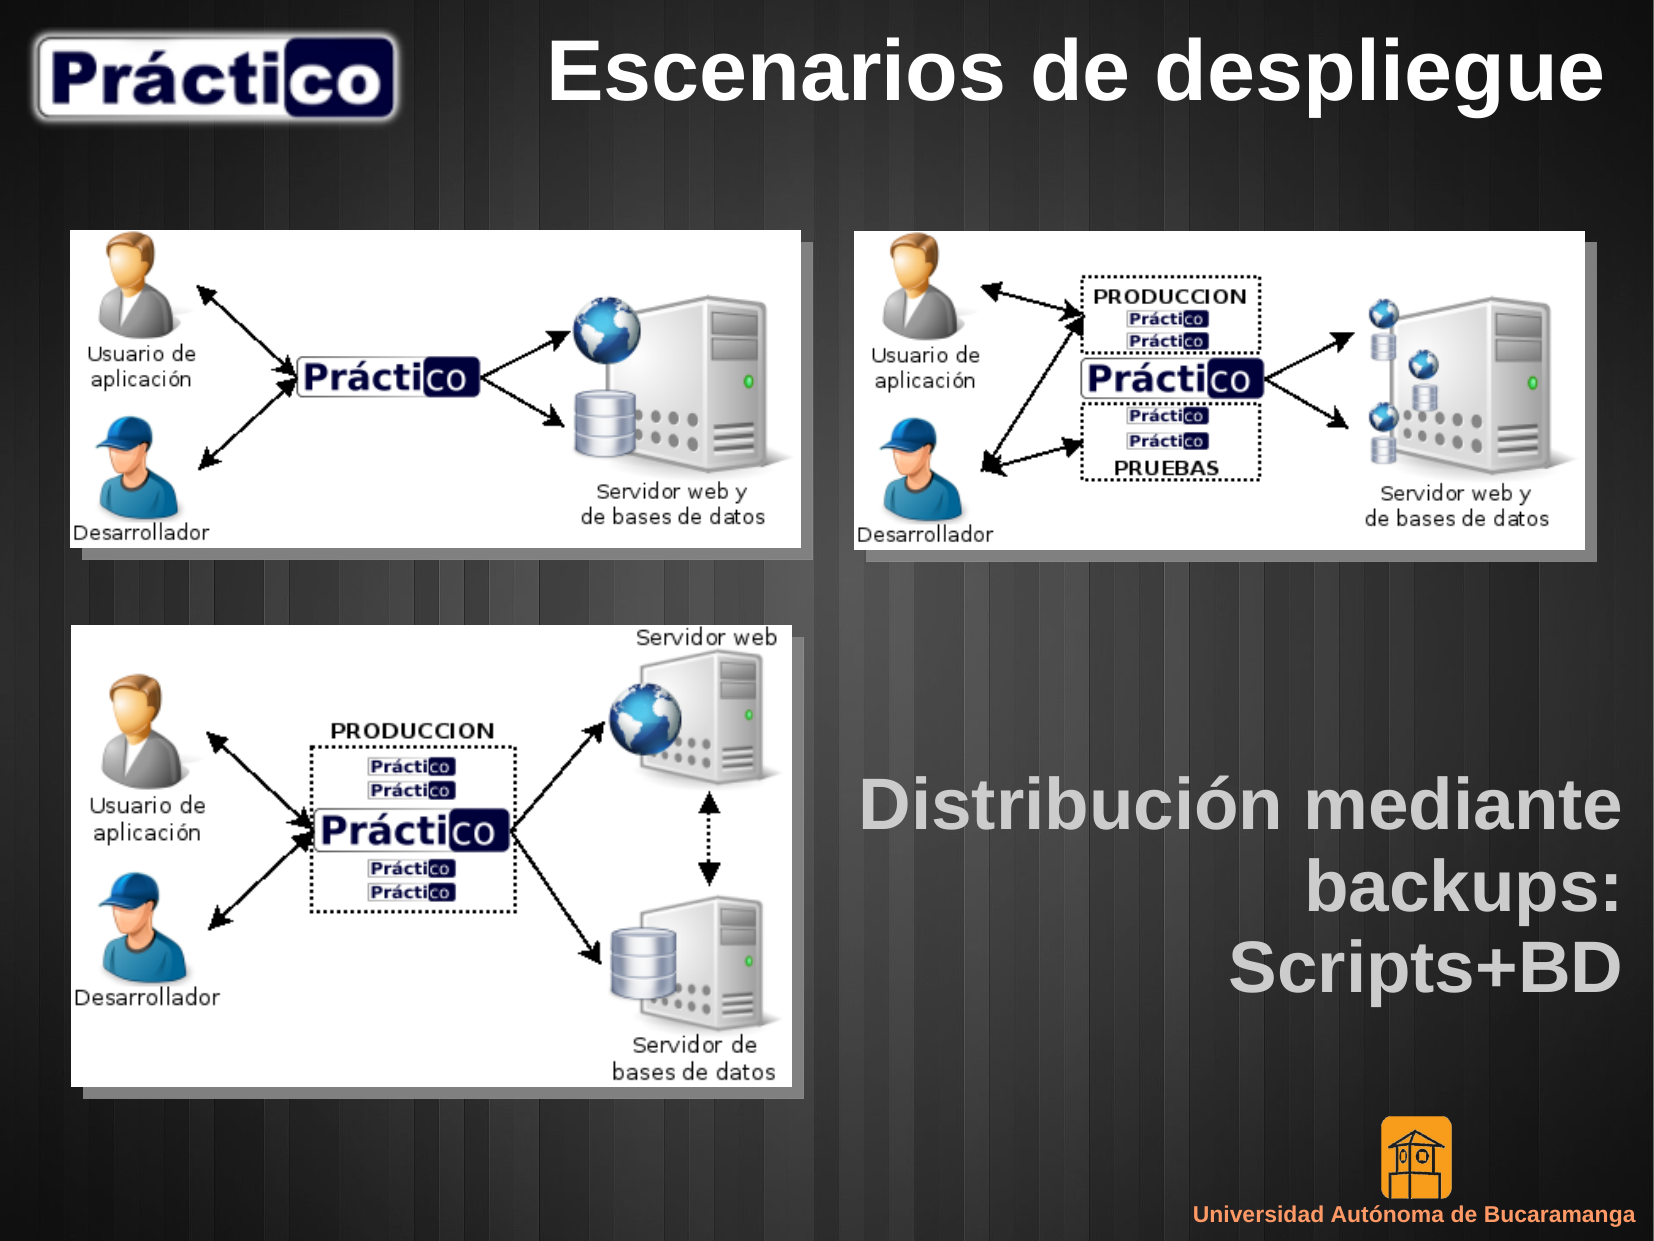

# Escenarios de despliegue
Distribución mediante backups:
Scripts+BD
Universidad Autónoma de Bucaramanga